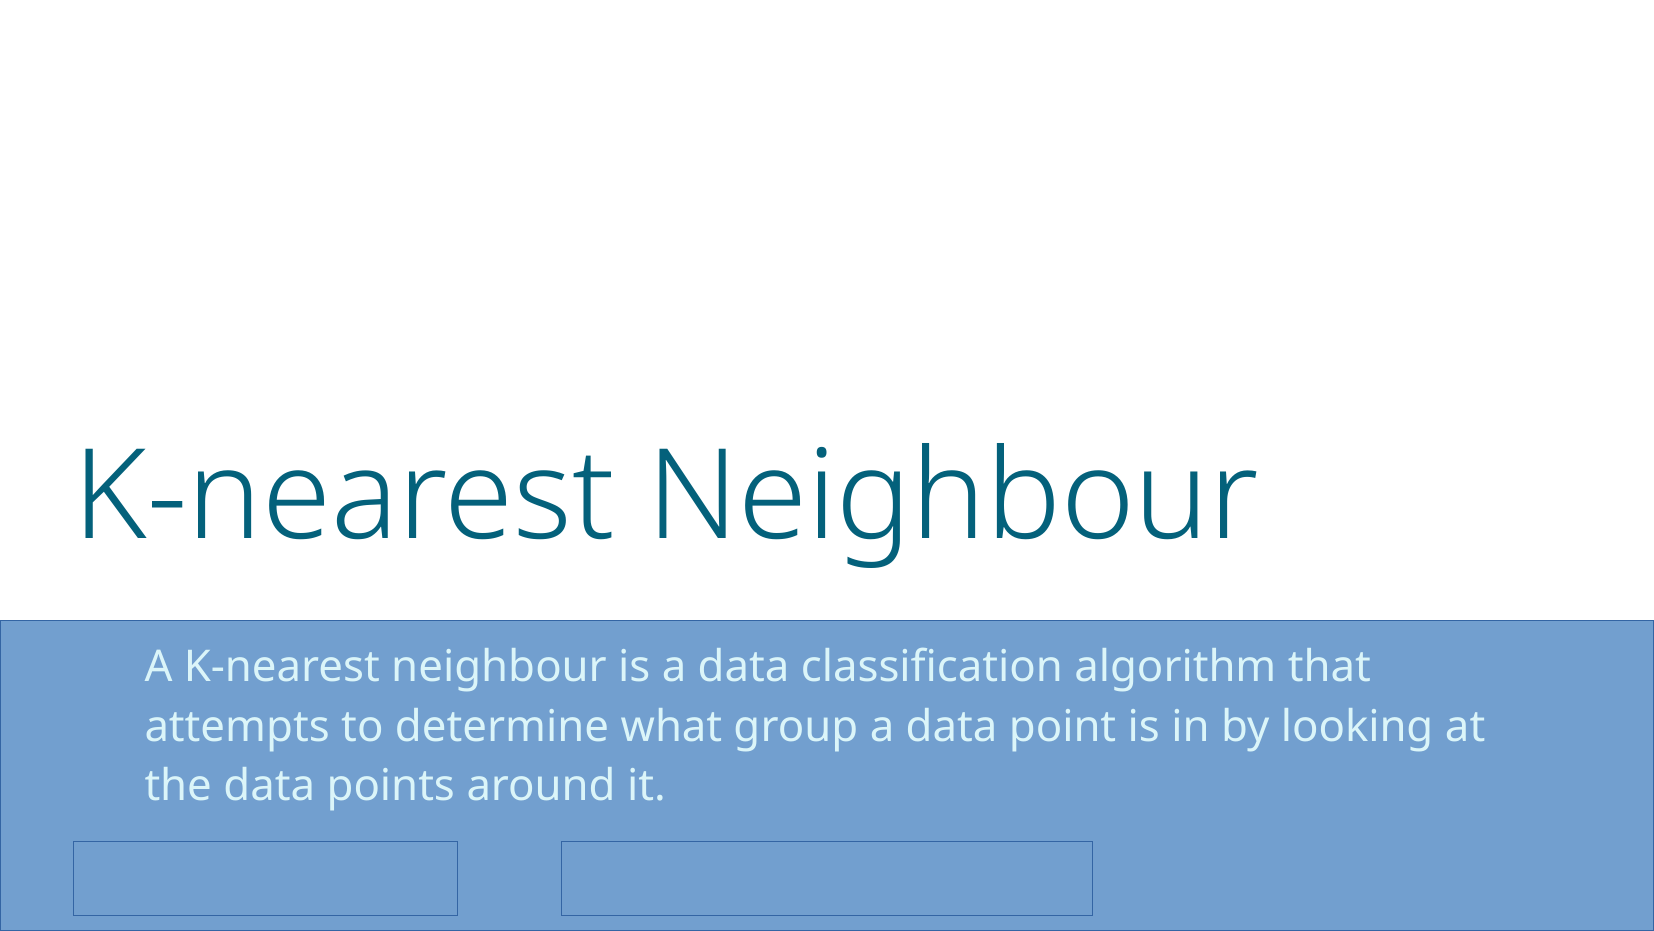

# K-nearest Neighbour
A K-nearest neighbour is a data classification algorithm that attempts to determine what group a data point is in by looking at the data points around it.